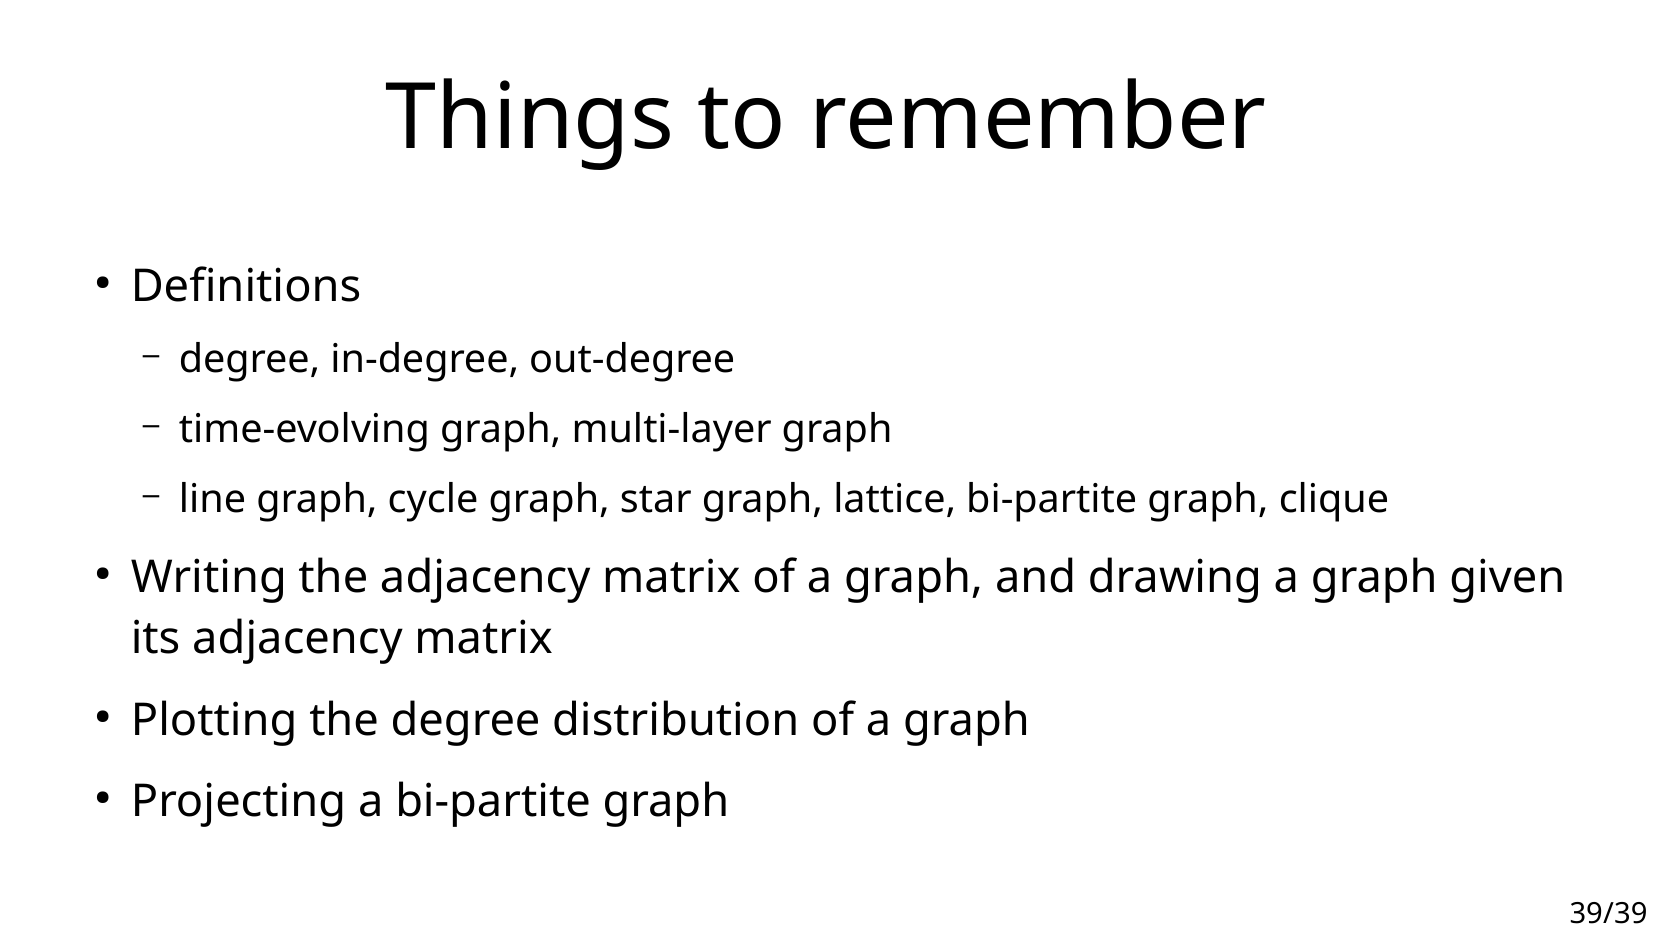

# Things to remember
Definitions
degree, in-degree, out-degree
time-evolving graph, multi-layer graph
line graph, cycle graph, star graph, lattice, bi-partite graph, clique
Writing the adjacency matrix of a graph, and drawing a graph given its adjacency matrix
Plotting the degree distribution of a graph
Projecting a bi-partite graph
39